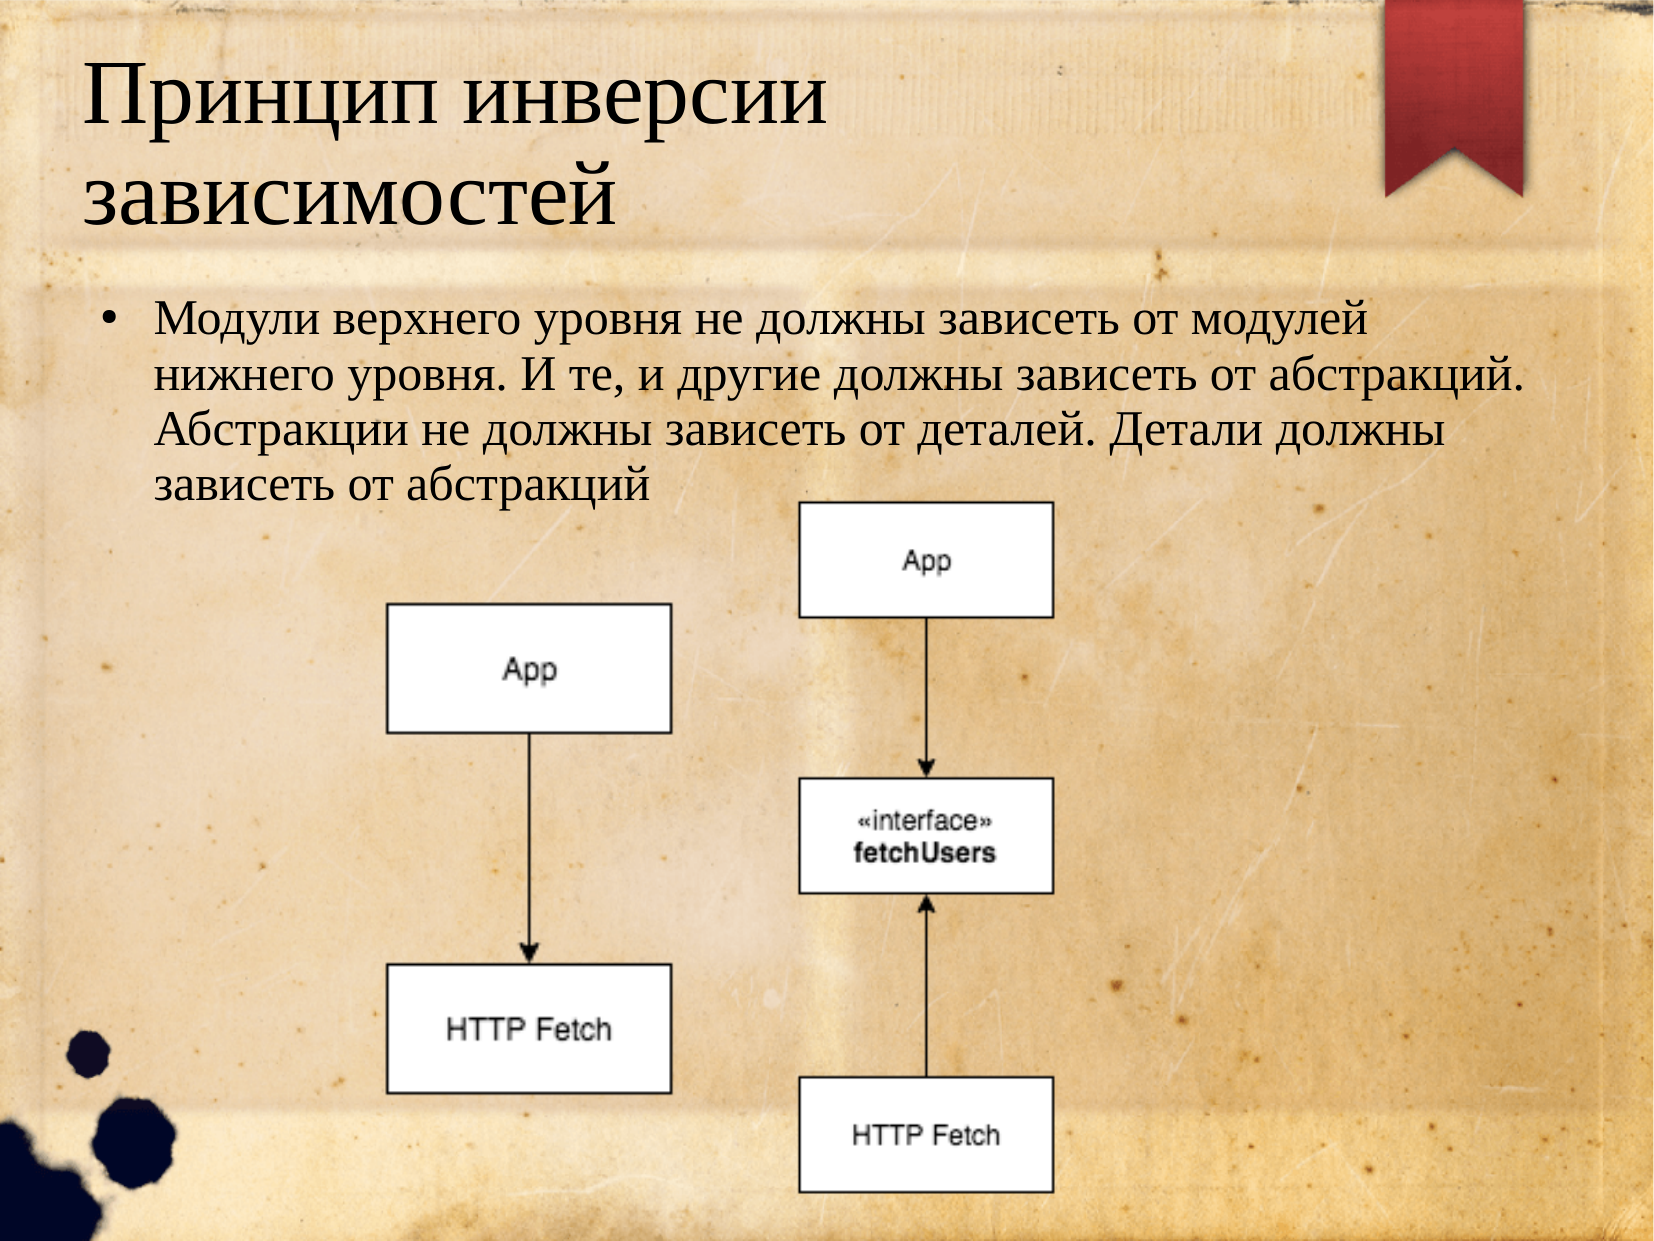

# Принцип инверсии зависимостей
Модули верхнего уровня не должны зависеть от модулей нижнего уровня. И те, и другие должны зависеть от абстракций. Абстракции не должны зависеть от деталей. Детали должны зависеть от абстракций